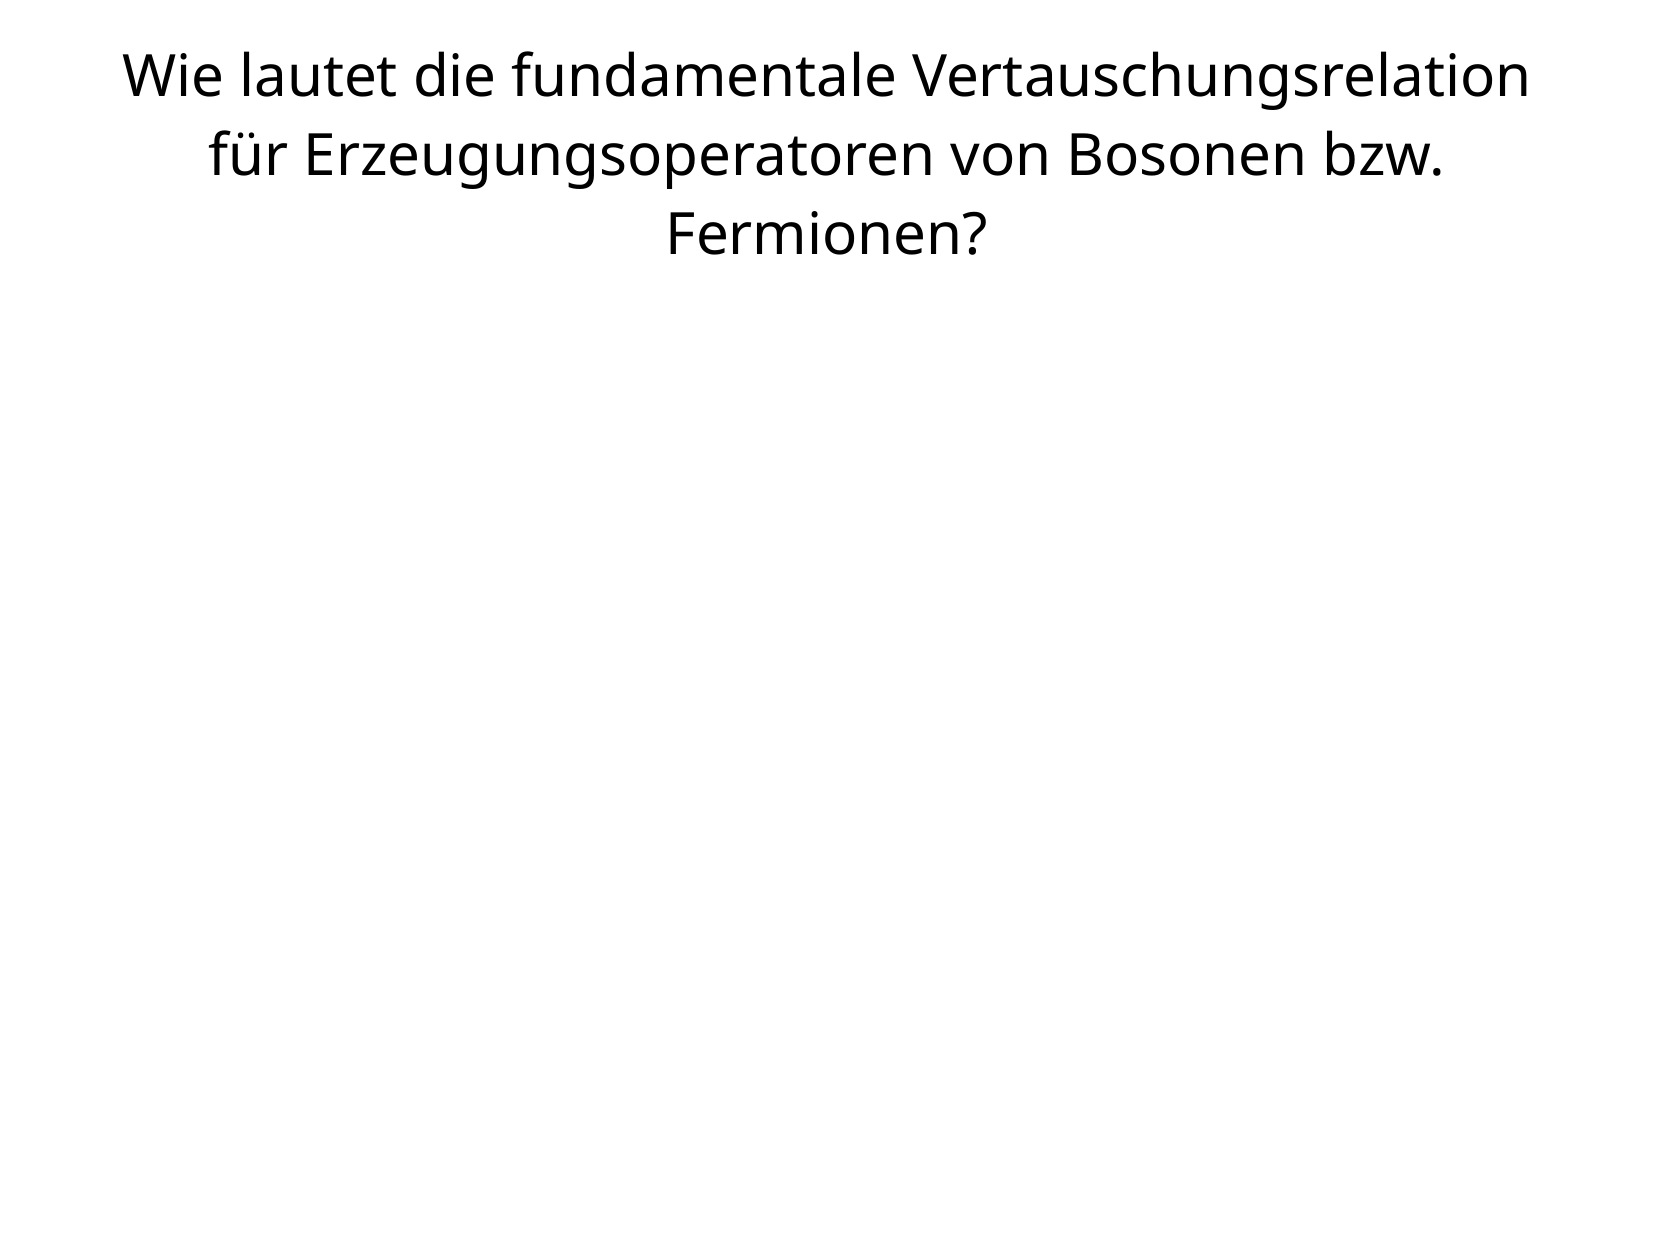

# Wie lautet die fundamentale Vertauschungsrelation für Erzeugungsoperatoren von Bosonen bzw. Fermionen?